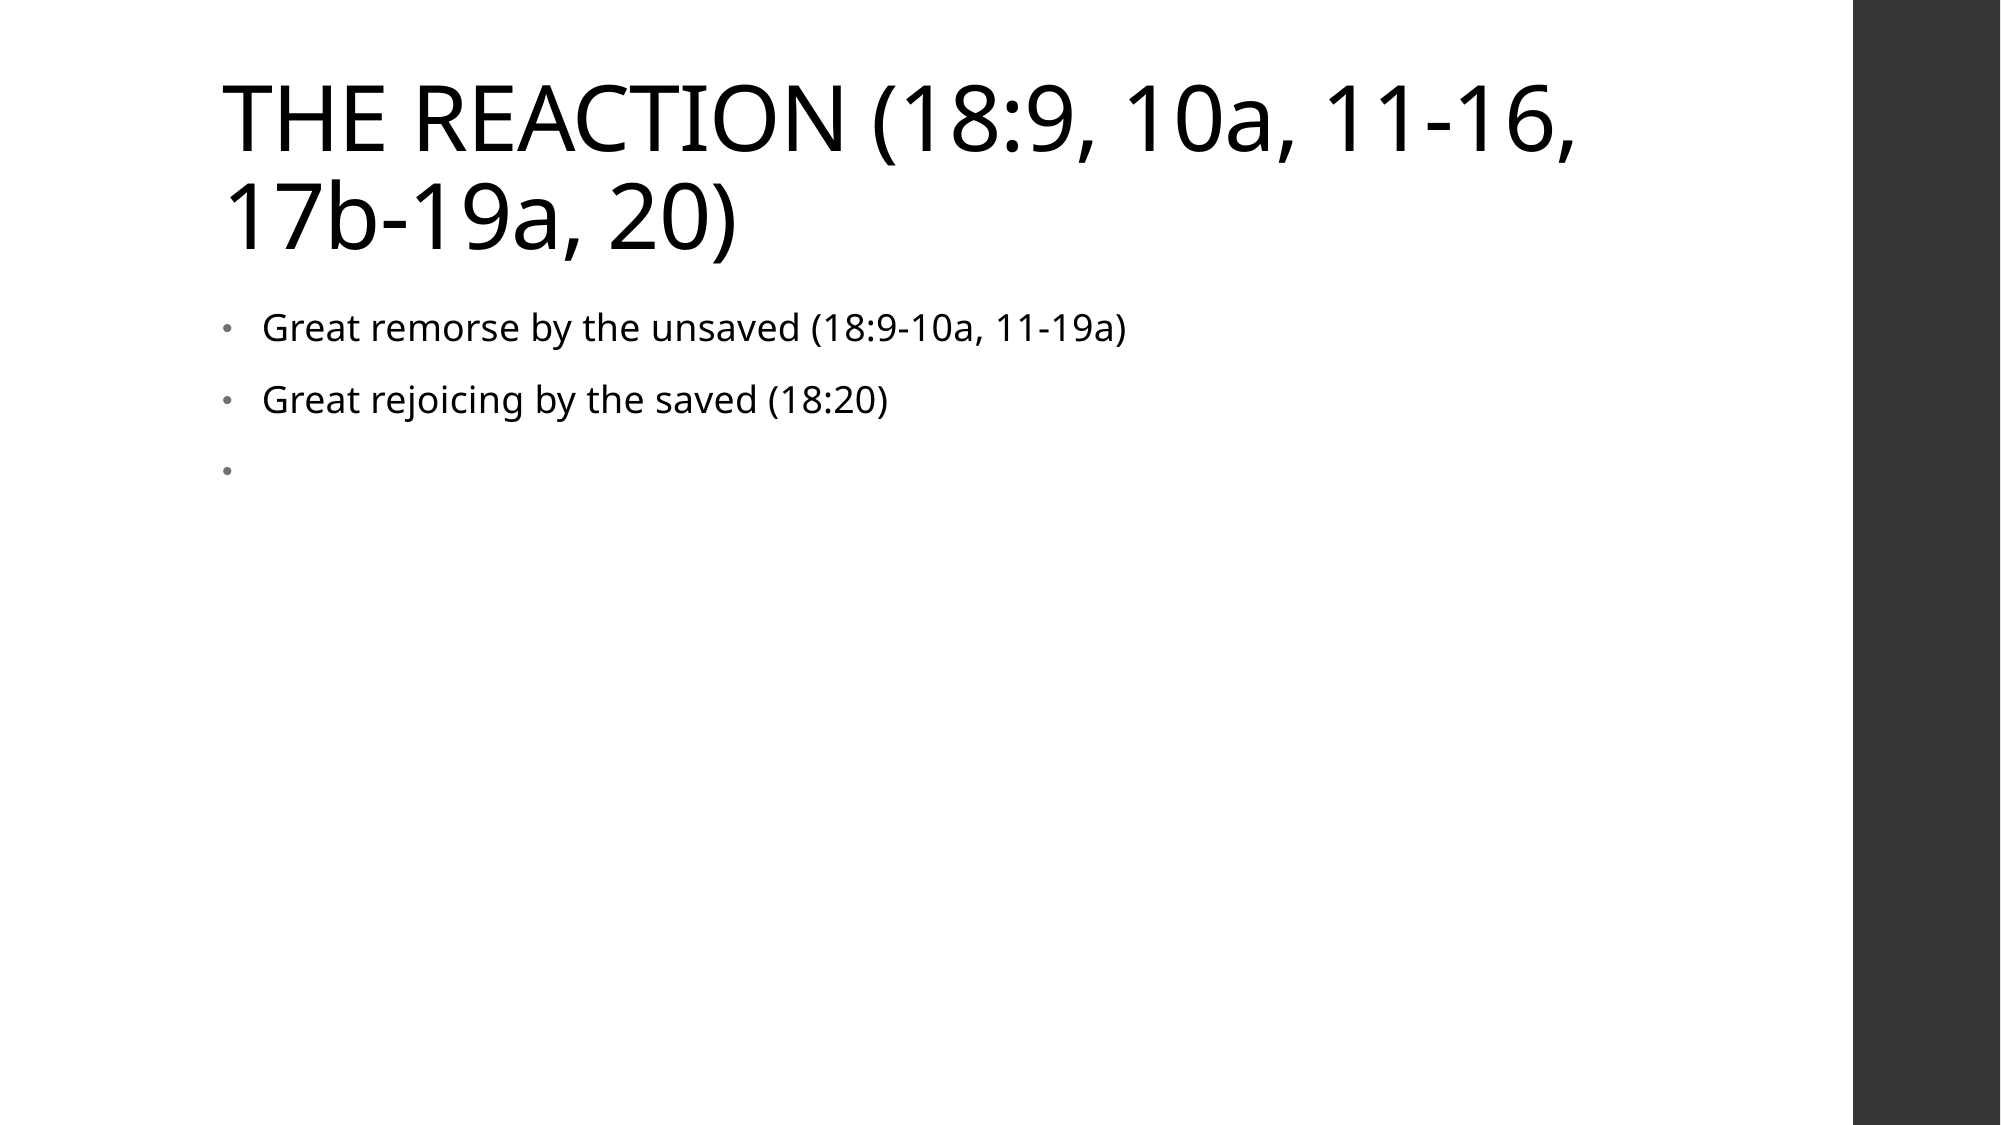

# THE REACTION (18:9, 10a, 11-16, 17b-19a, 20)
 Great remorse by the unsaved (18:9-10a, 11-19a)
 Great rejoicing by the saved (18:20)